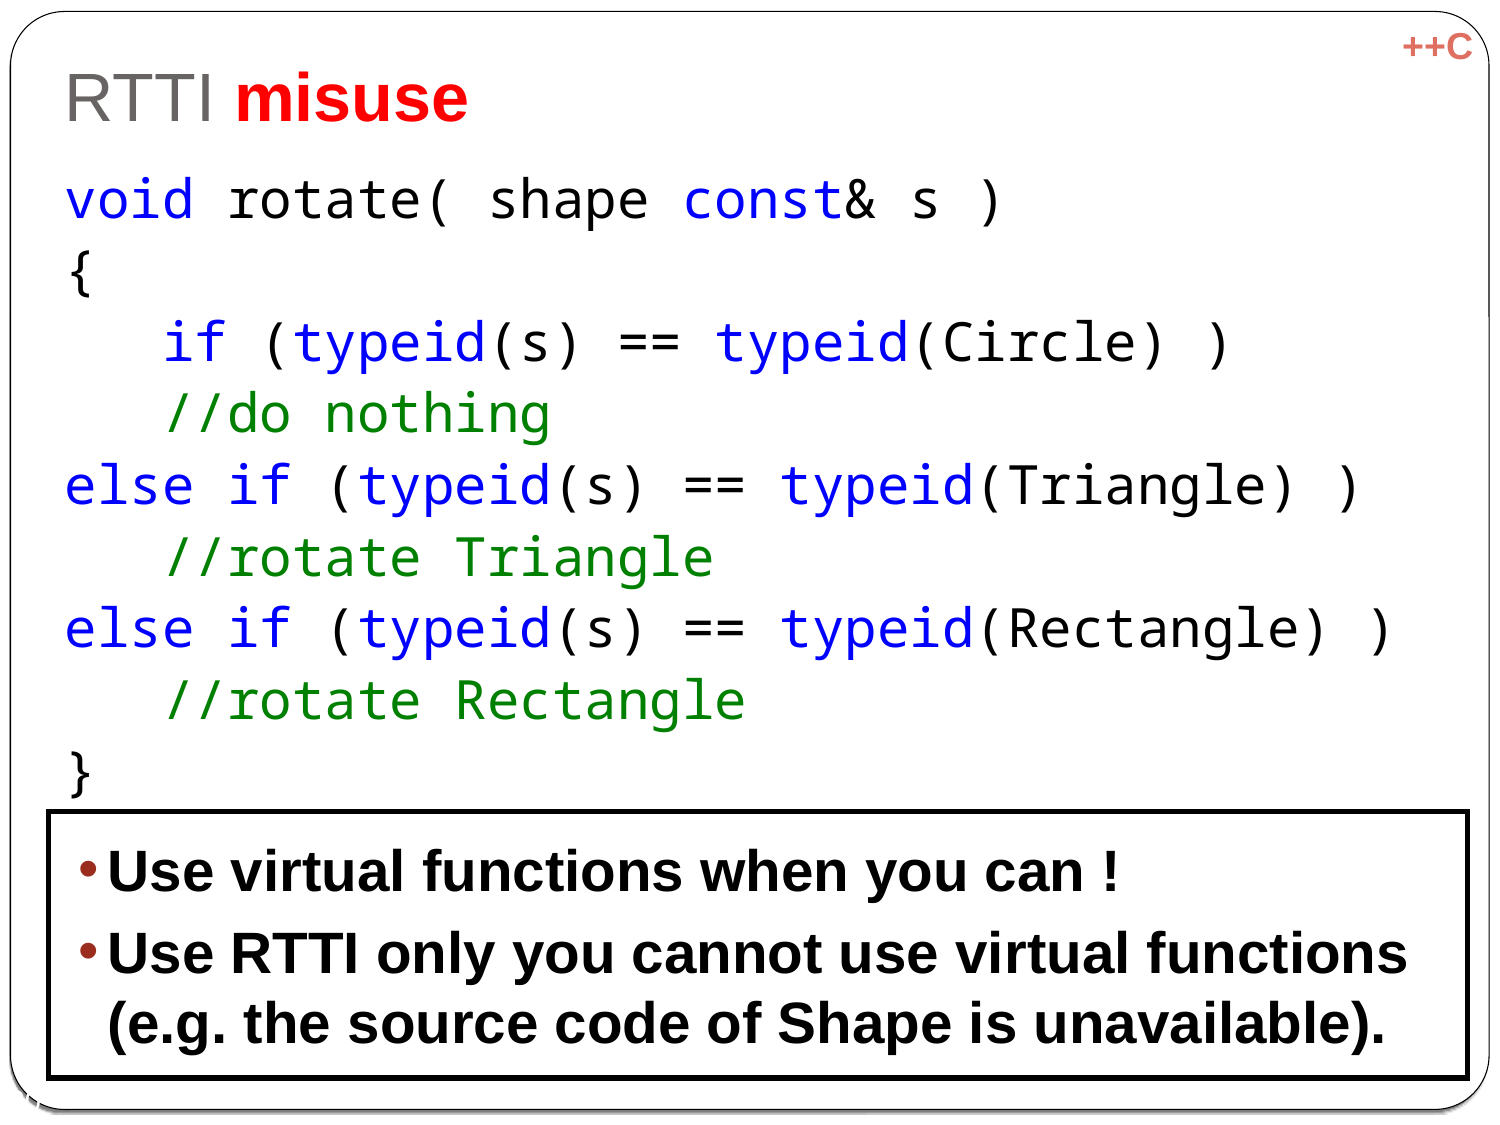

# RTTI misuse
void rotate( shape const& s )
{
   if (typeid(s) == typeid(Circle) )
   //do nothing
else if (typeid(s) == typeid(Triangle) )
   //rotate Triangle
else if (typeid(s) == typeid(Rectangle) )
   //rotate Rectangle
}
Use virtual functions when you can !
Use RTTI only you cannot use virtual functions (e.g. the source code of Shape is unavailable).